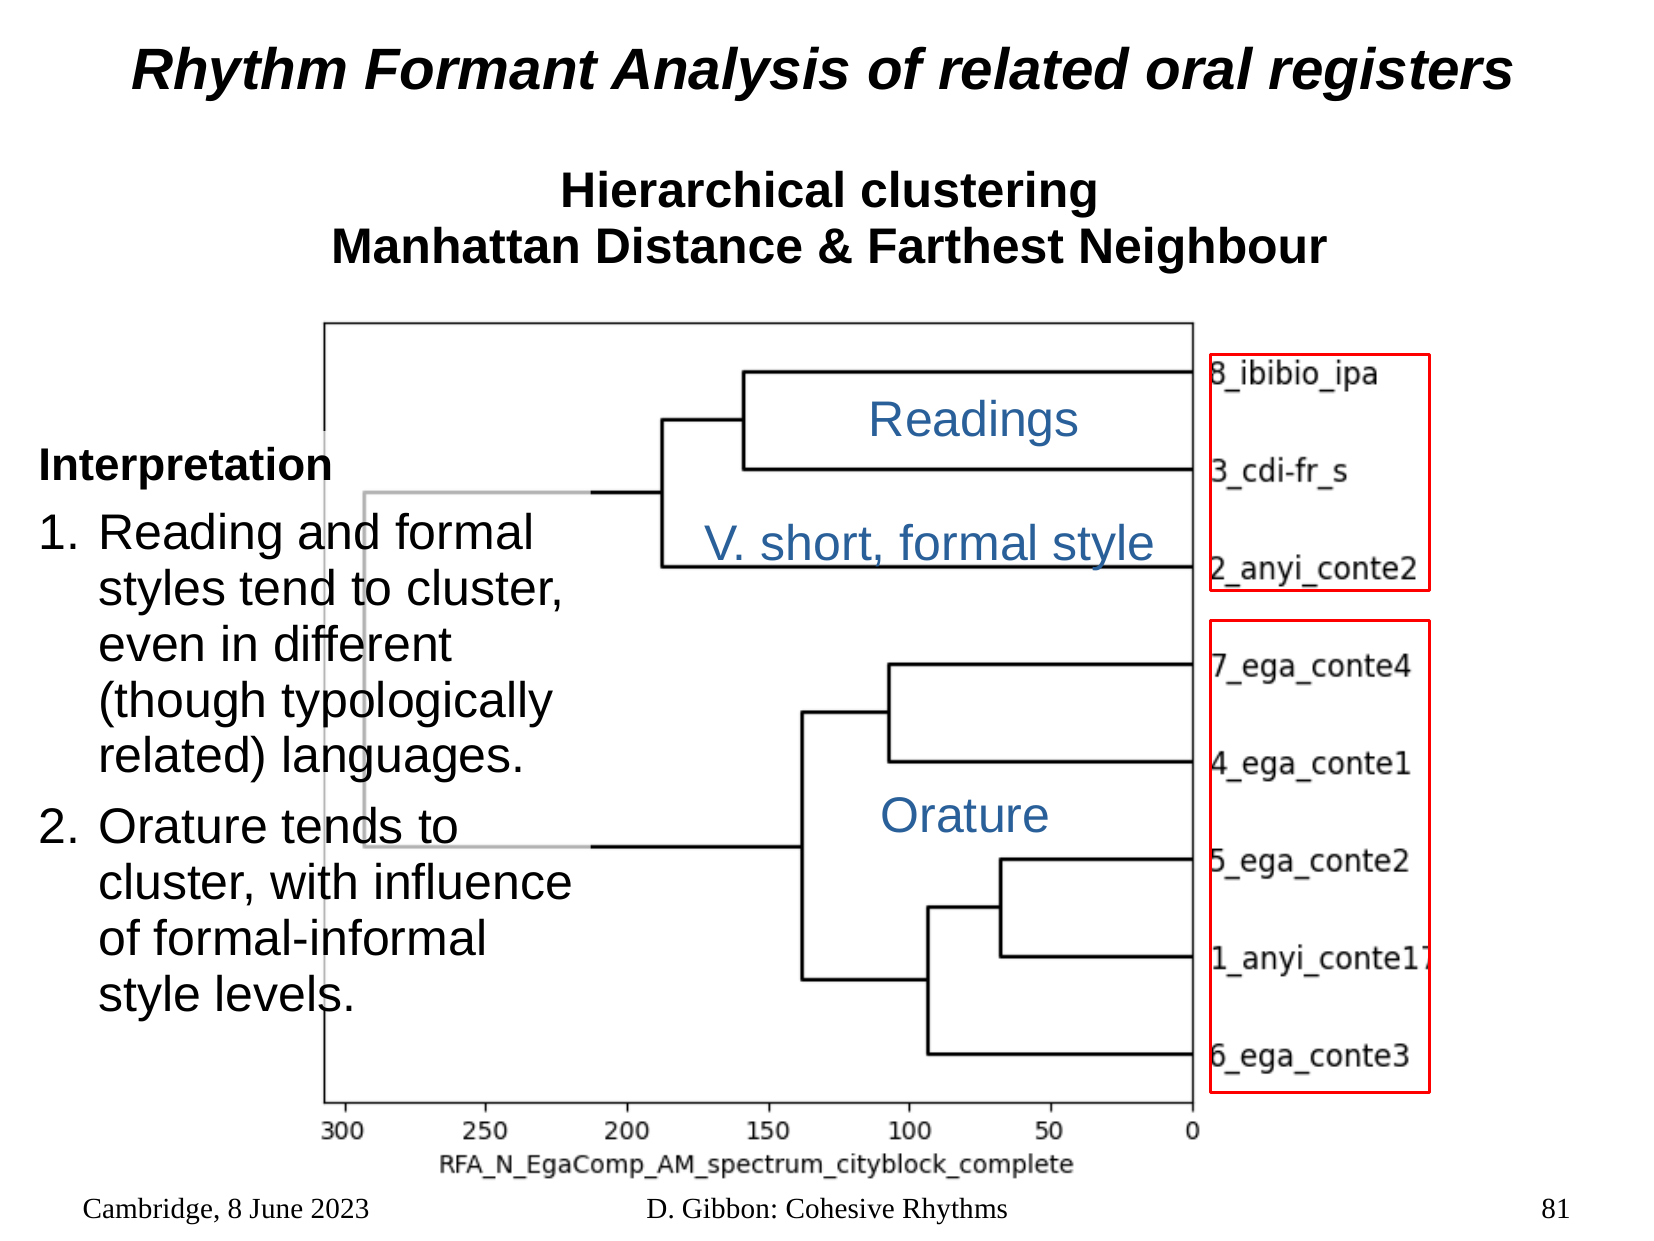

# Rhythm Formant Analysis of related oral registers
Hierarchical clustering
Manhattan Distance & Farthest Neighbour
Readings
Interpretation
Reading and formal styles tend to cluster, even in different (though typologically related) languages.
Orature tends to cluster, with influence of formal-informal style levels.
V. short, formal style
Orature
Cambridge, 8 June 2023
D. Gibbon: Cohesive Rhythms
81